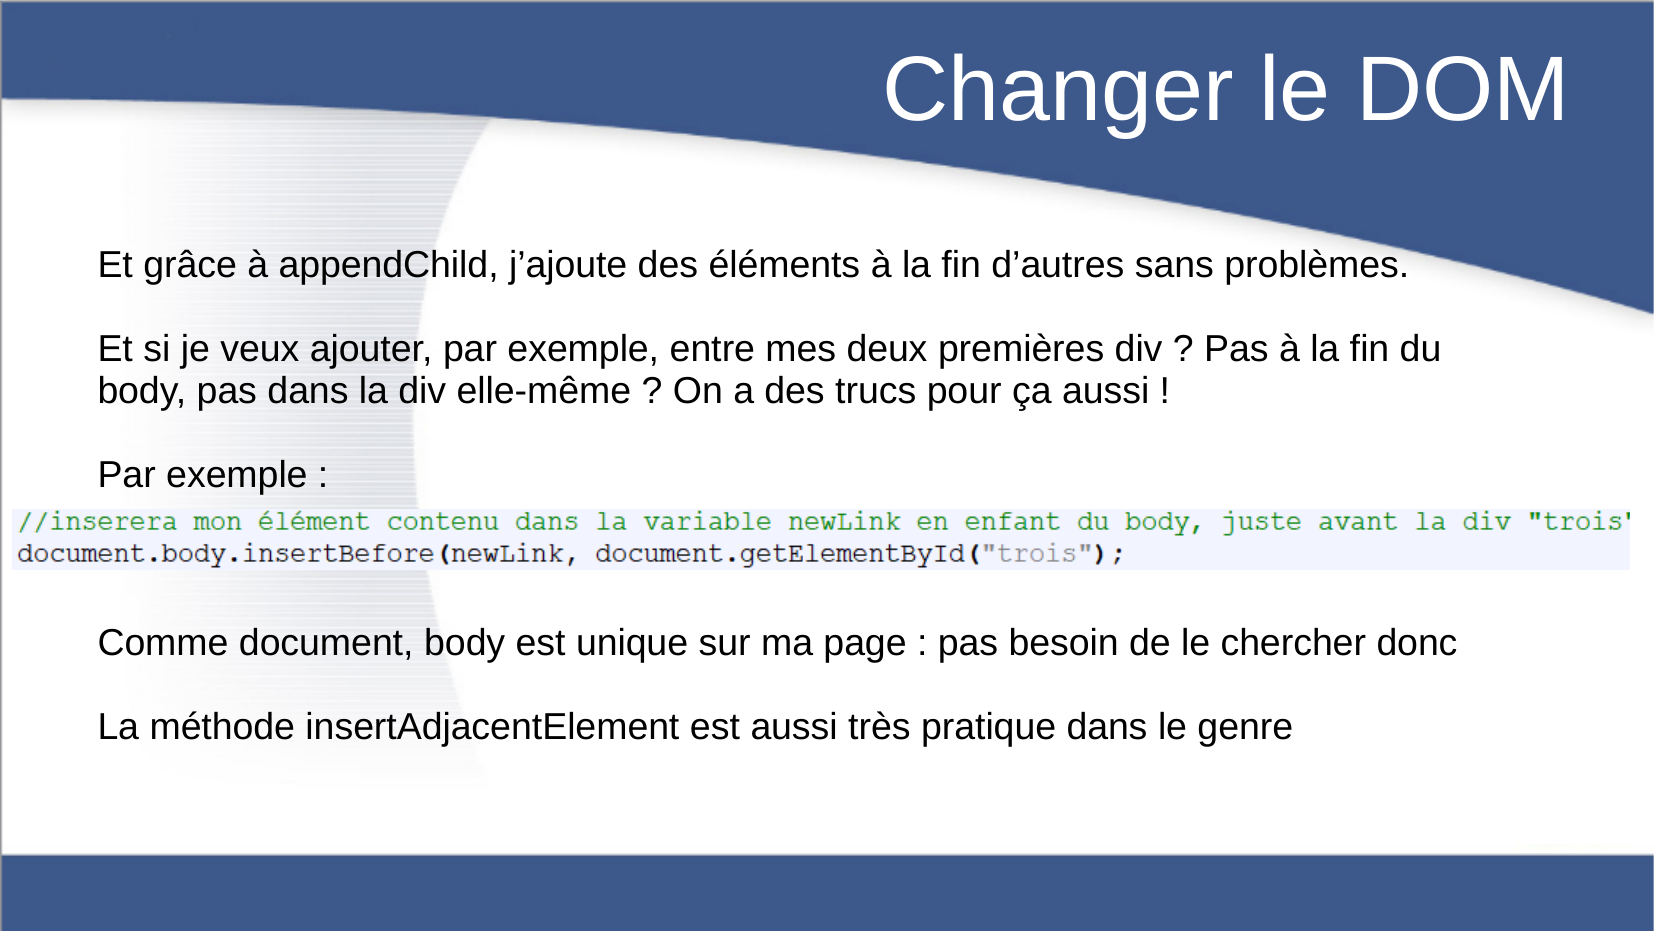

# Changer le DOM
Et grâce à appendChild, j’ajoute des éléments à la fin d’autres sans problèmes.
Et si je veux ajouter, par exemple, entre mes deux premières div ? Pas à la fin du body, pas dans la div elle-même ? On a des trucs pour ça aussi !
Par exemple :
Comme document, body est unique sur ma page : pas besoin de le chercher donc
La méthode insertAdjacentElement est aussi très pratique dans le genre